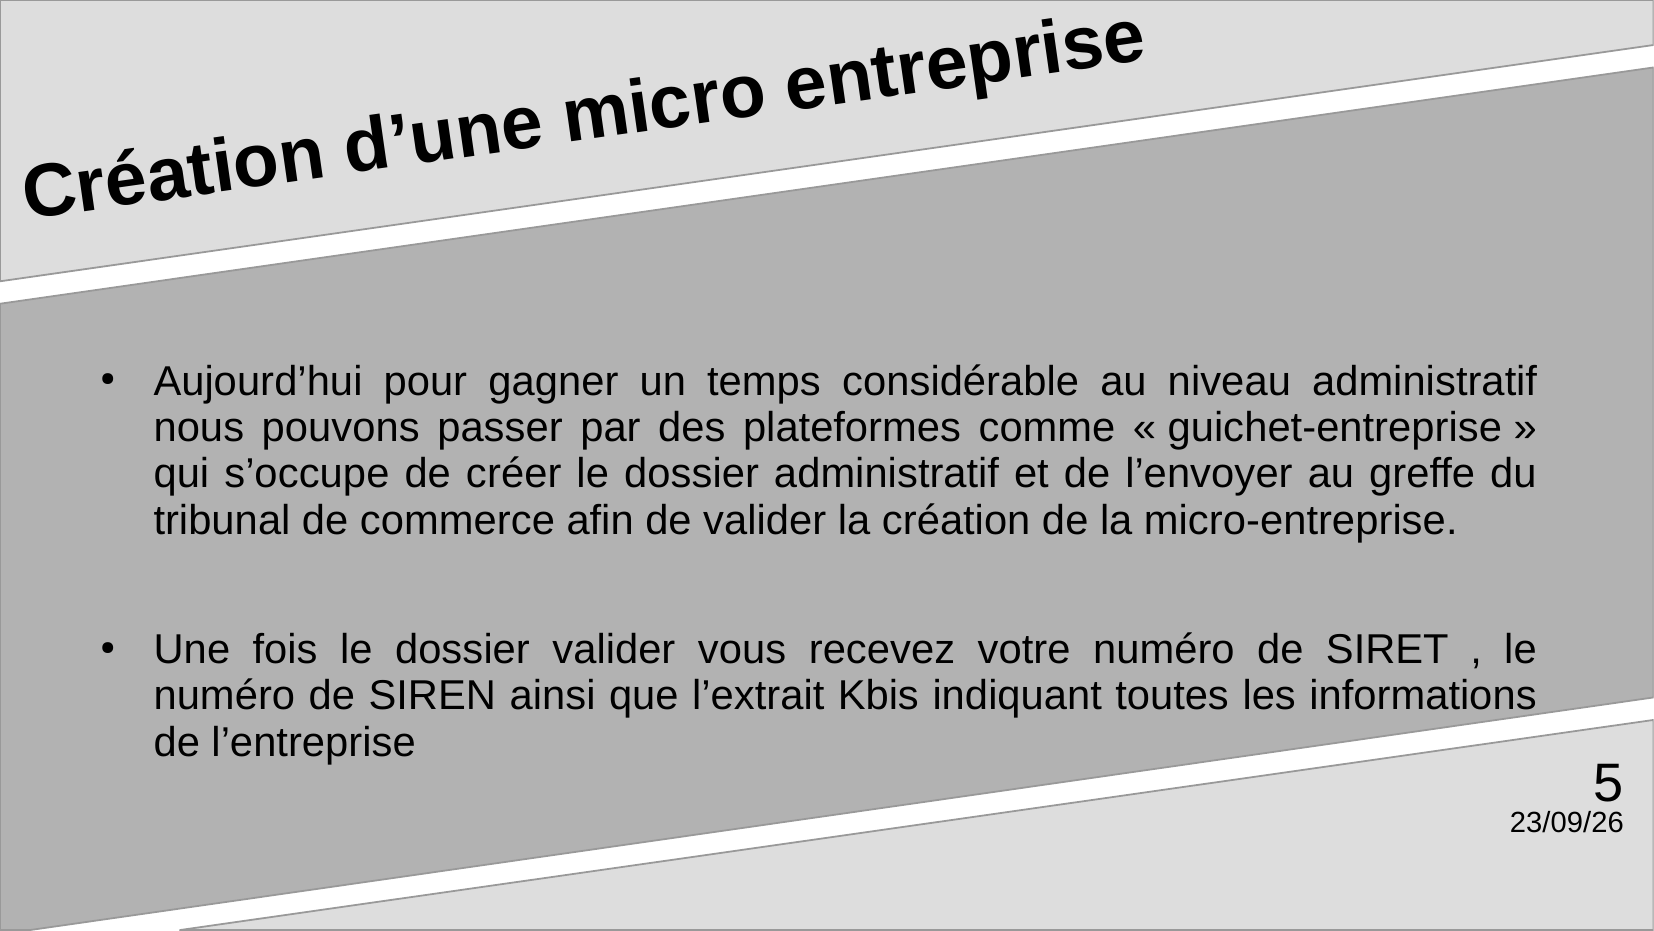

# Création d’une micro entreprise
Aujourd’hui pour gagner un temps considérable au niveau administratif nous pouvons passer par des plateformes comme « guichet-entreprise » qui s’occupe de créer le dossier administratif et de l’envoyer au greffe du tribunal de commerce afin de valider la création de la micro-entreprise.
Une fois le dossier valider vous recevez votre numéro de SIRET , le numéro de SIREN ainsi que l’extrait Kbis indiquant toutes les informations de l’entreprise
5